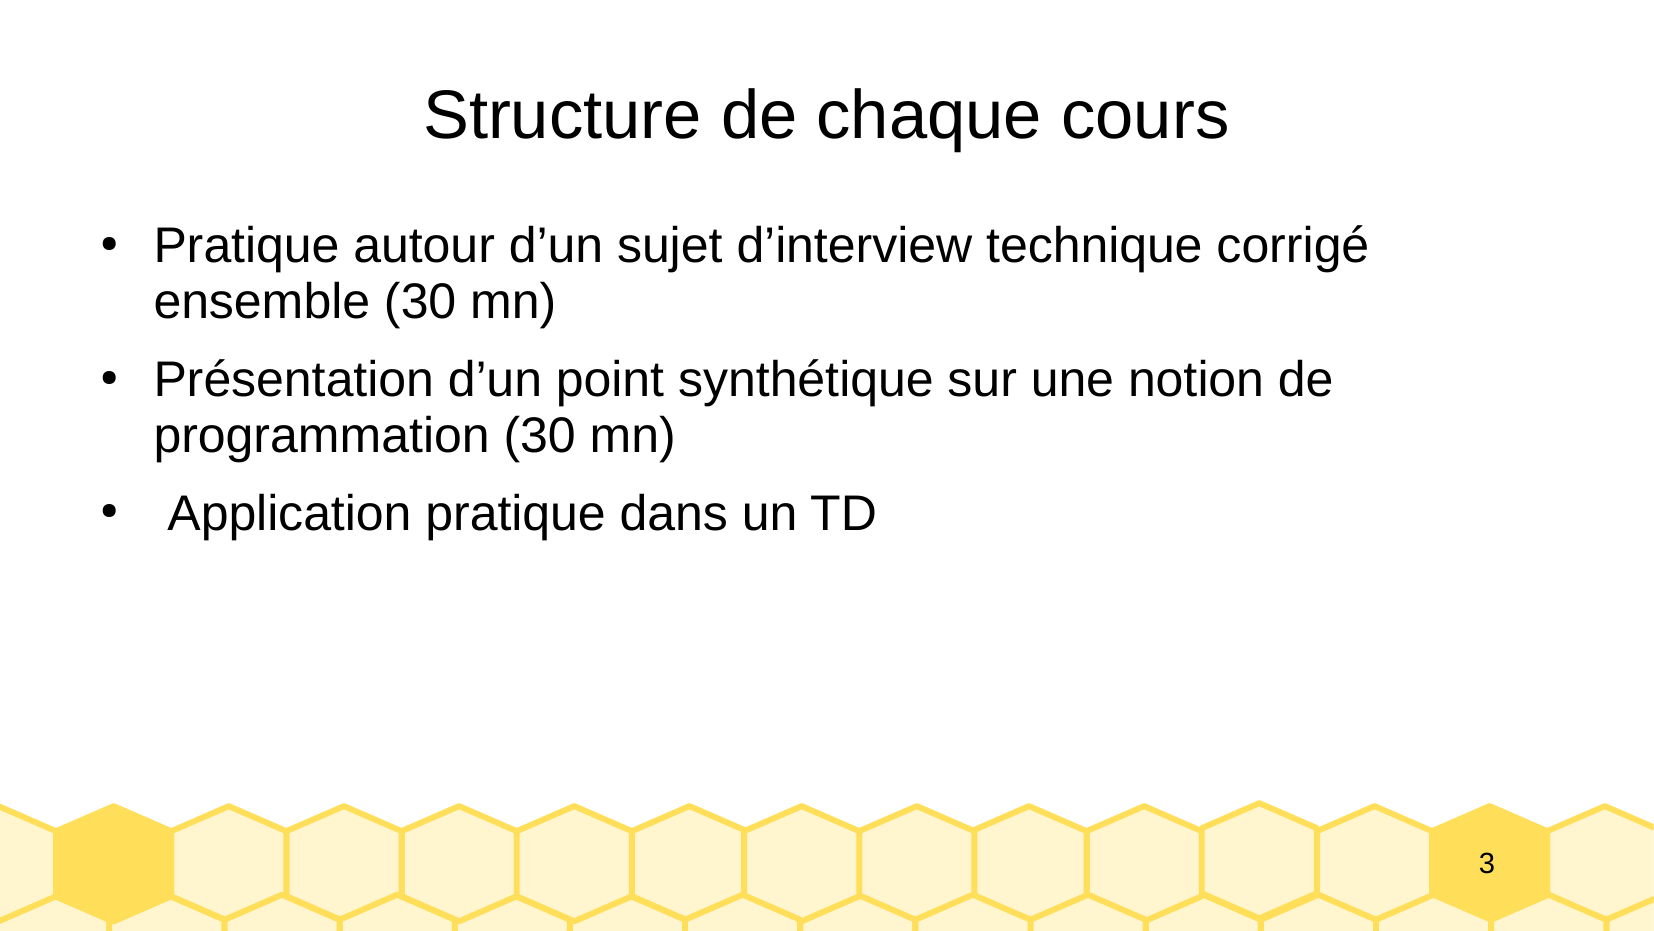

# Structure de chaque cours
Pratique autour d’un sujet d’interview technique corrigé ensemble (30 mn)
Présentation d’un point synthétique sur une notion de programmation (30 mn)
 Application pratique dans un TD